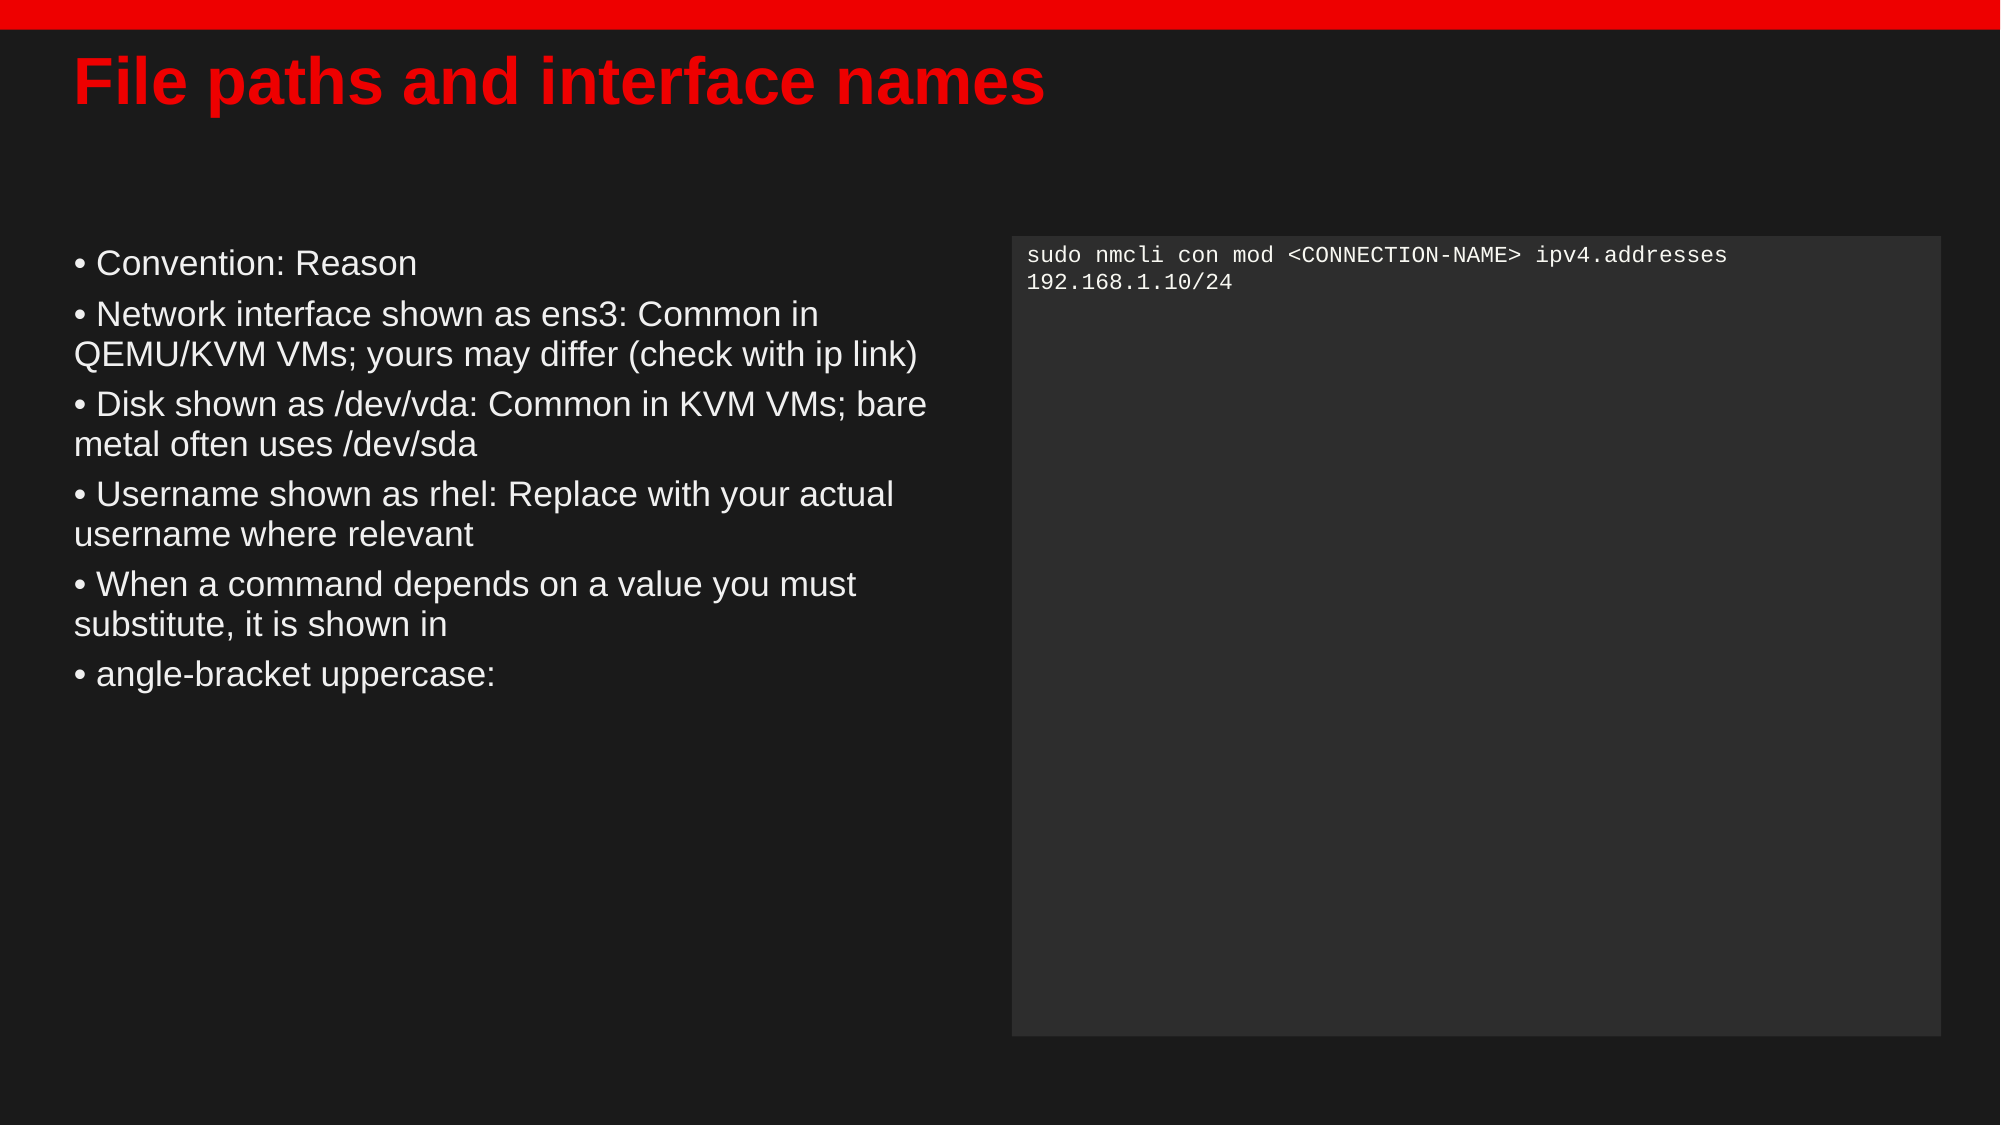

File paths and interface names
• Convention: Reason
• Network interface shown as ens3: Common in QEMU/KVM VMs; yours may differ (check with ip link)
• Disk shown as /dev/vda: Common in KVM VMs; bare metal often uses /dev/sda
• Username shown as rhel: Replace with your actual username where relevant
• When a command depends on a value you must substitute, it is shown in
• angle-bracket uppercase:
sudo nmcli con mod <CONNECTION-NAME> ipv4.addresses 192.168.1.10/24